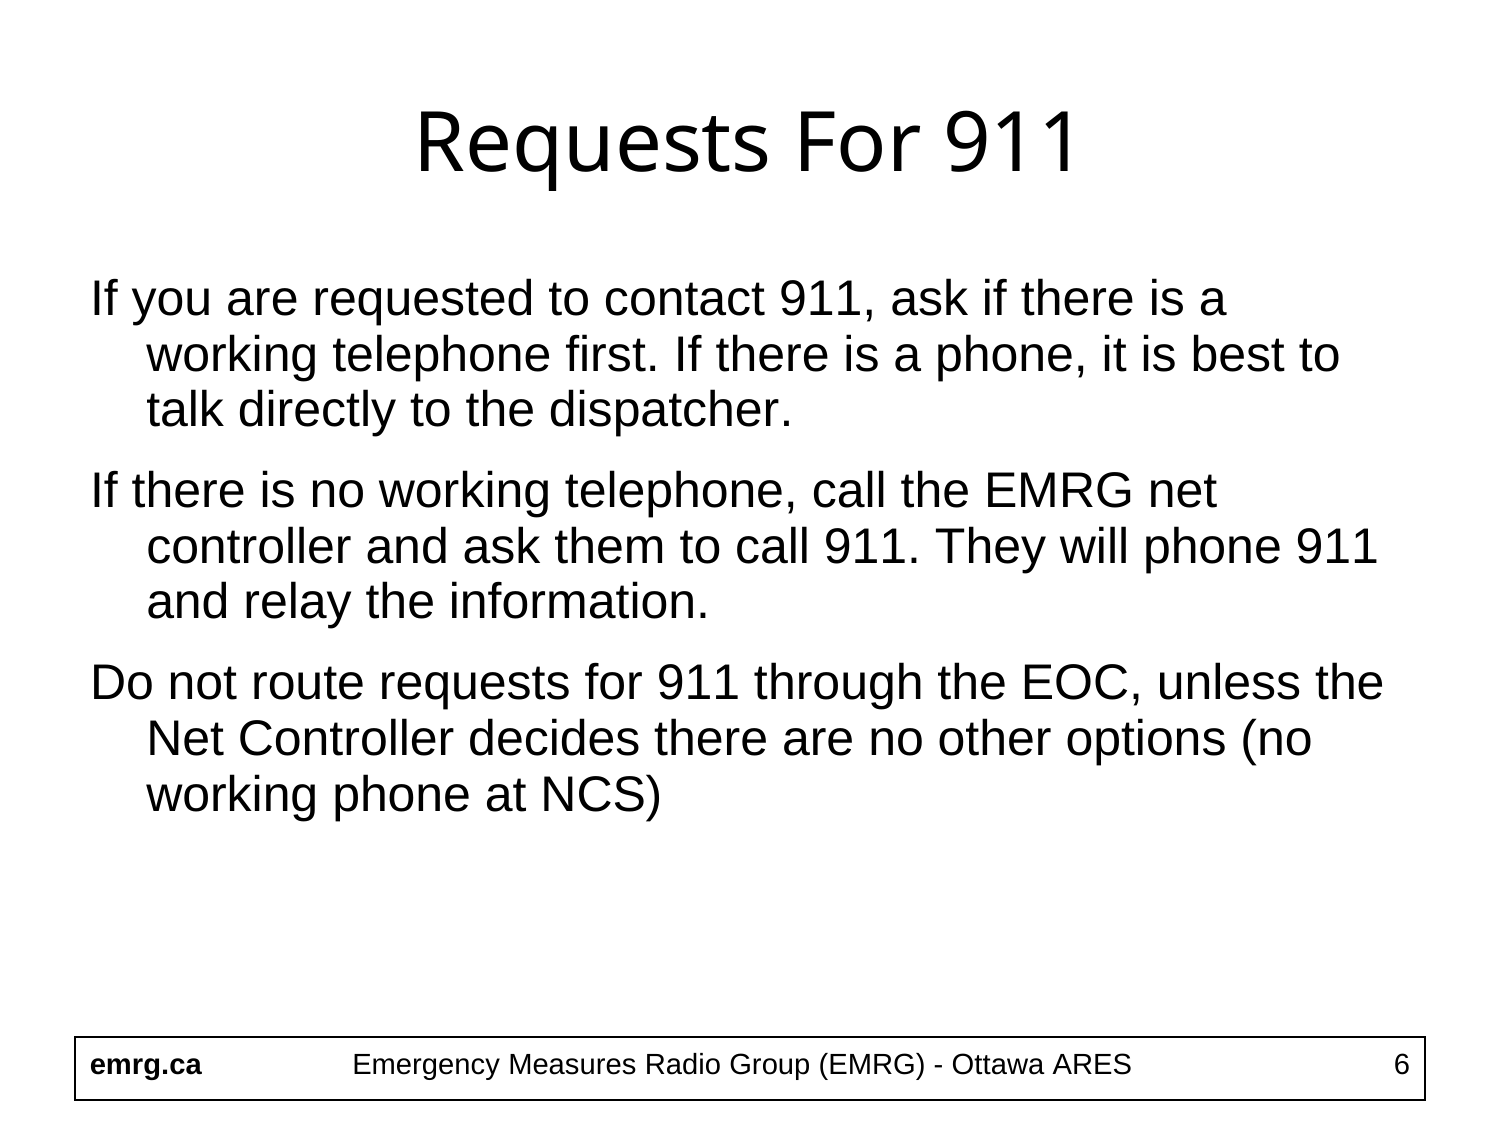

# Requests For 911
If you are requested to contact 911, ask if there is a working telephone first. If there is a phone, it is best to talk directly to the dispatcher.
If there is no working telephone, call the EMRG net controller and ask them to call 911. They will phone 911 and relay the information.
Do not route requests for 911 through the EOC, unless the Net Controller decides there are no other options (no working phone at NCS)
Emergency Measures Radio Group (EMRG) - Ottawa ARES